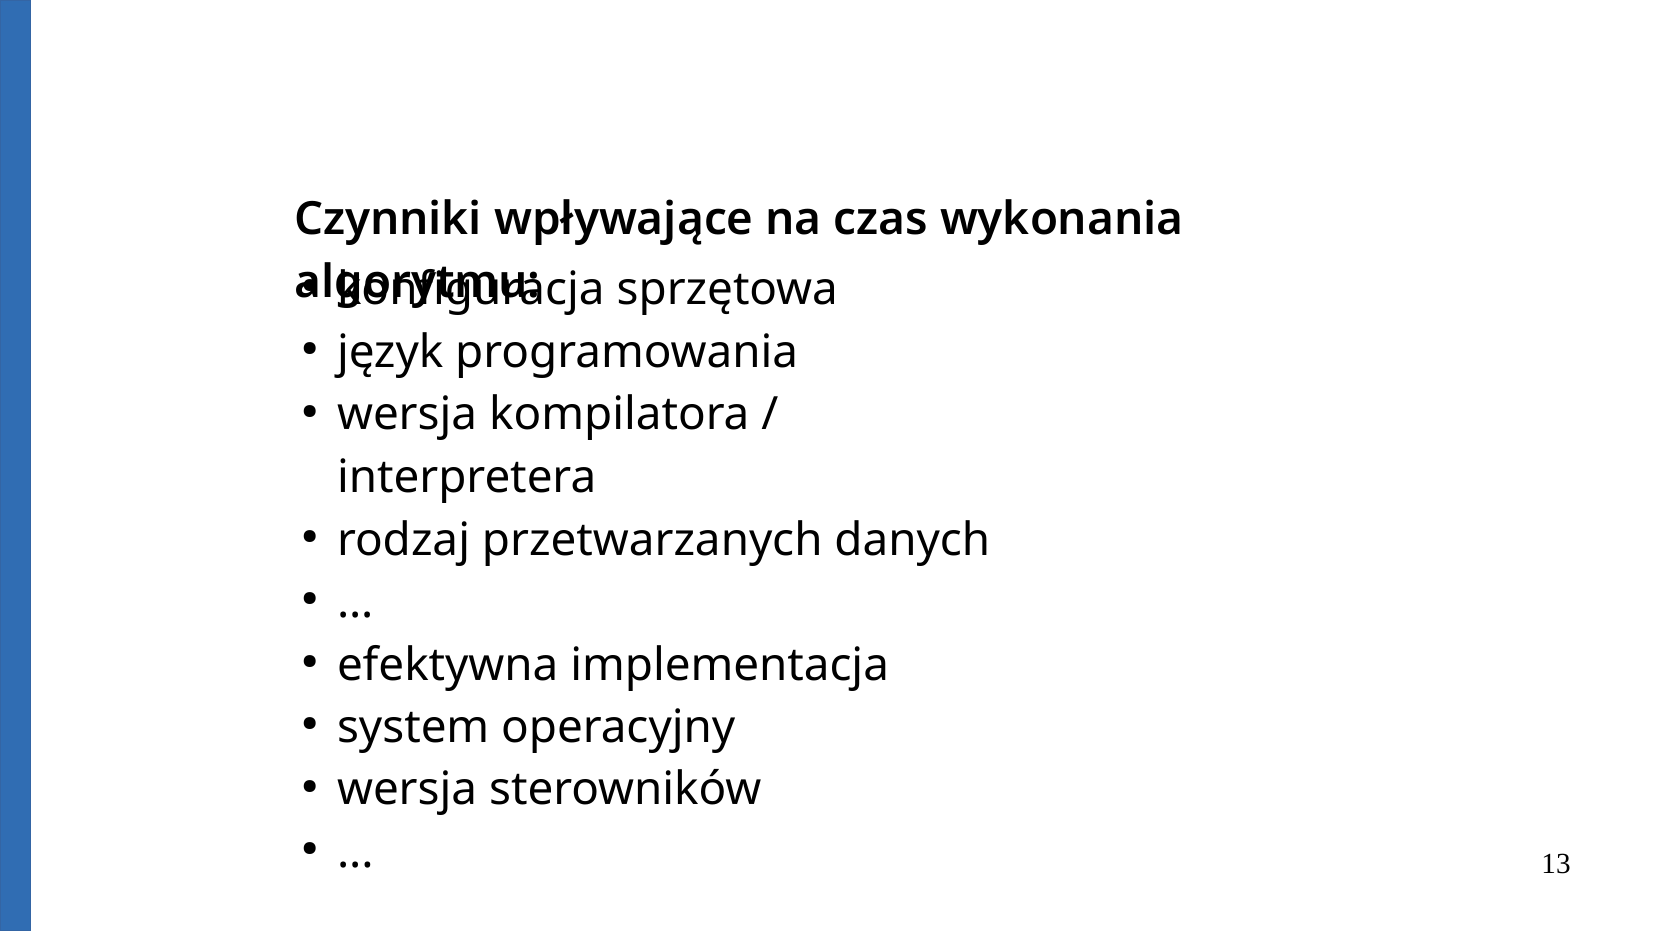

Czynniki wpływające na czas wykonania algorytmu:
konfiguracja sprzętowa
język programowania
wersja kompilatora / interpretera
rodzaj przetwarzanych danych
…
efektywna implementacja
system operacyjny
wersja sterowników
...
13